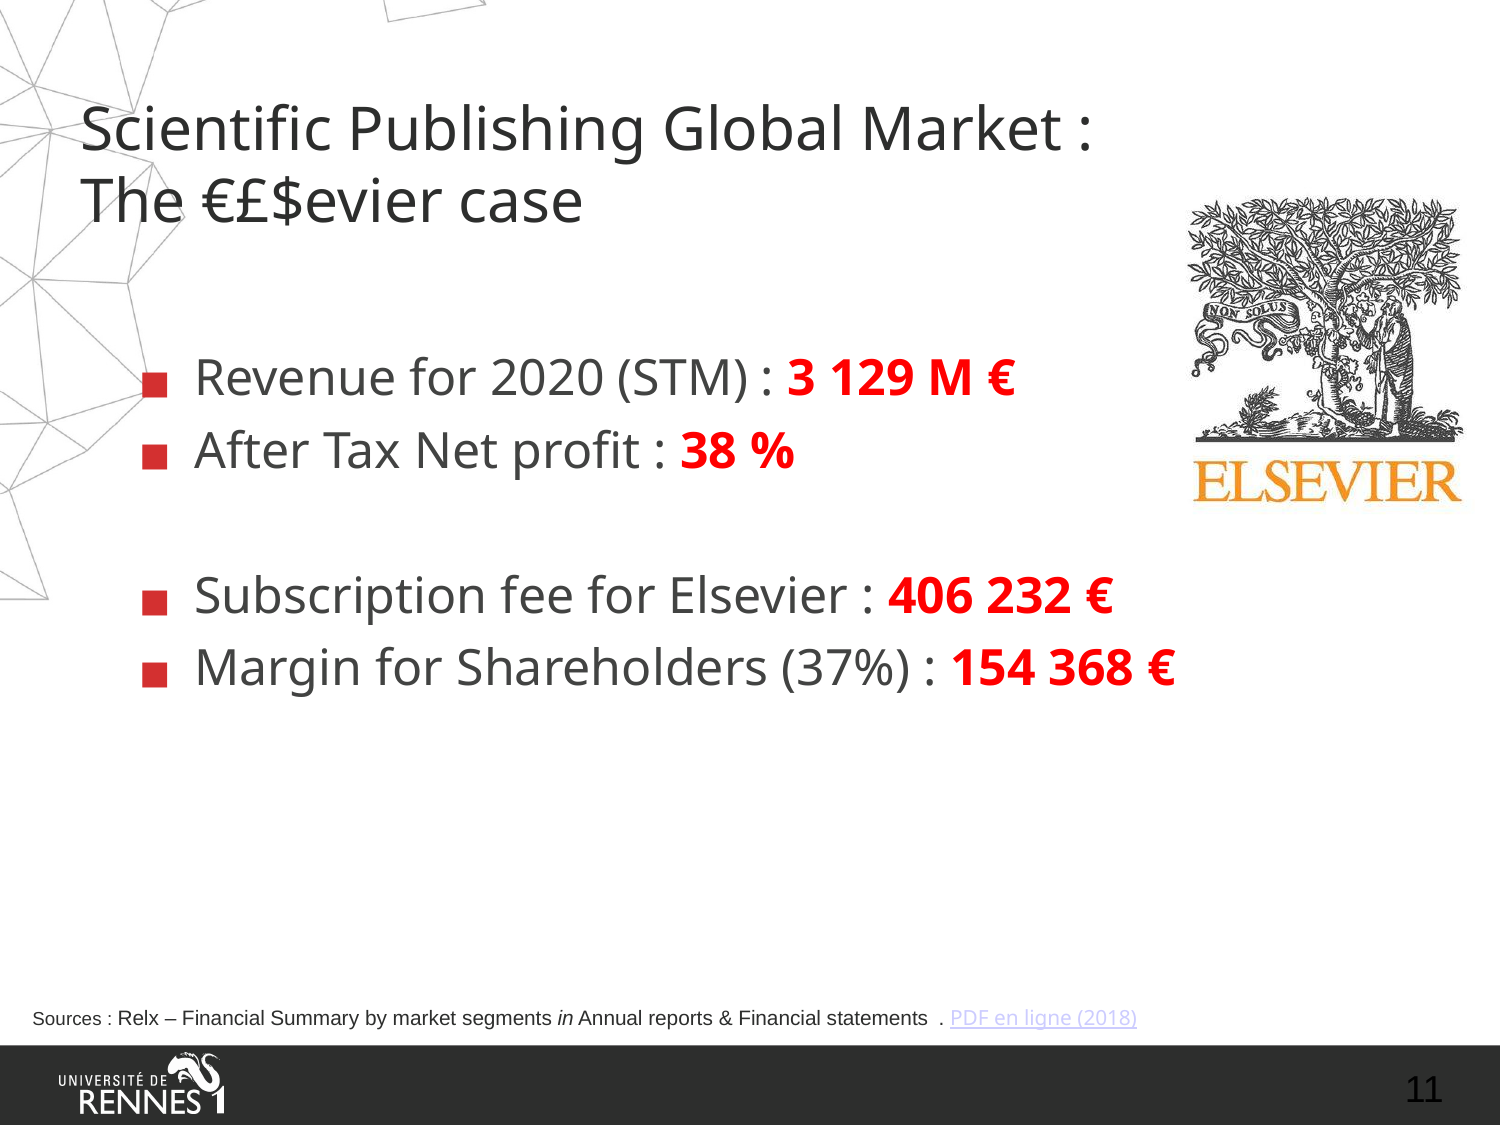

Scientific Publishing Global Market :
The €£$evier case
Revenue for 2020 (STM) : 3 129 M €
After Tax Net profit : 38 %
Subscription fee for Elsevier : 406 232 €
Margin for Shareholders (37%) : 154 368 €
Sources : Relx – Financial Summary by market segments in Annual reports & Financial statements . PDF en ligne (2018)